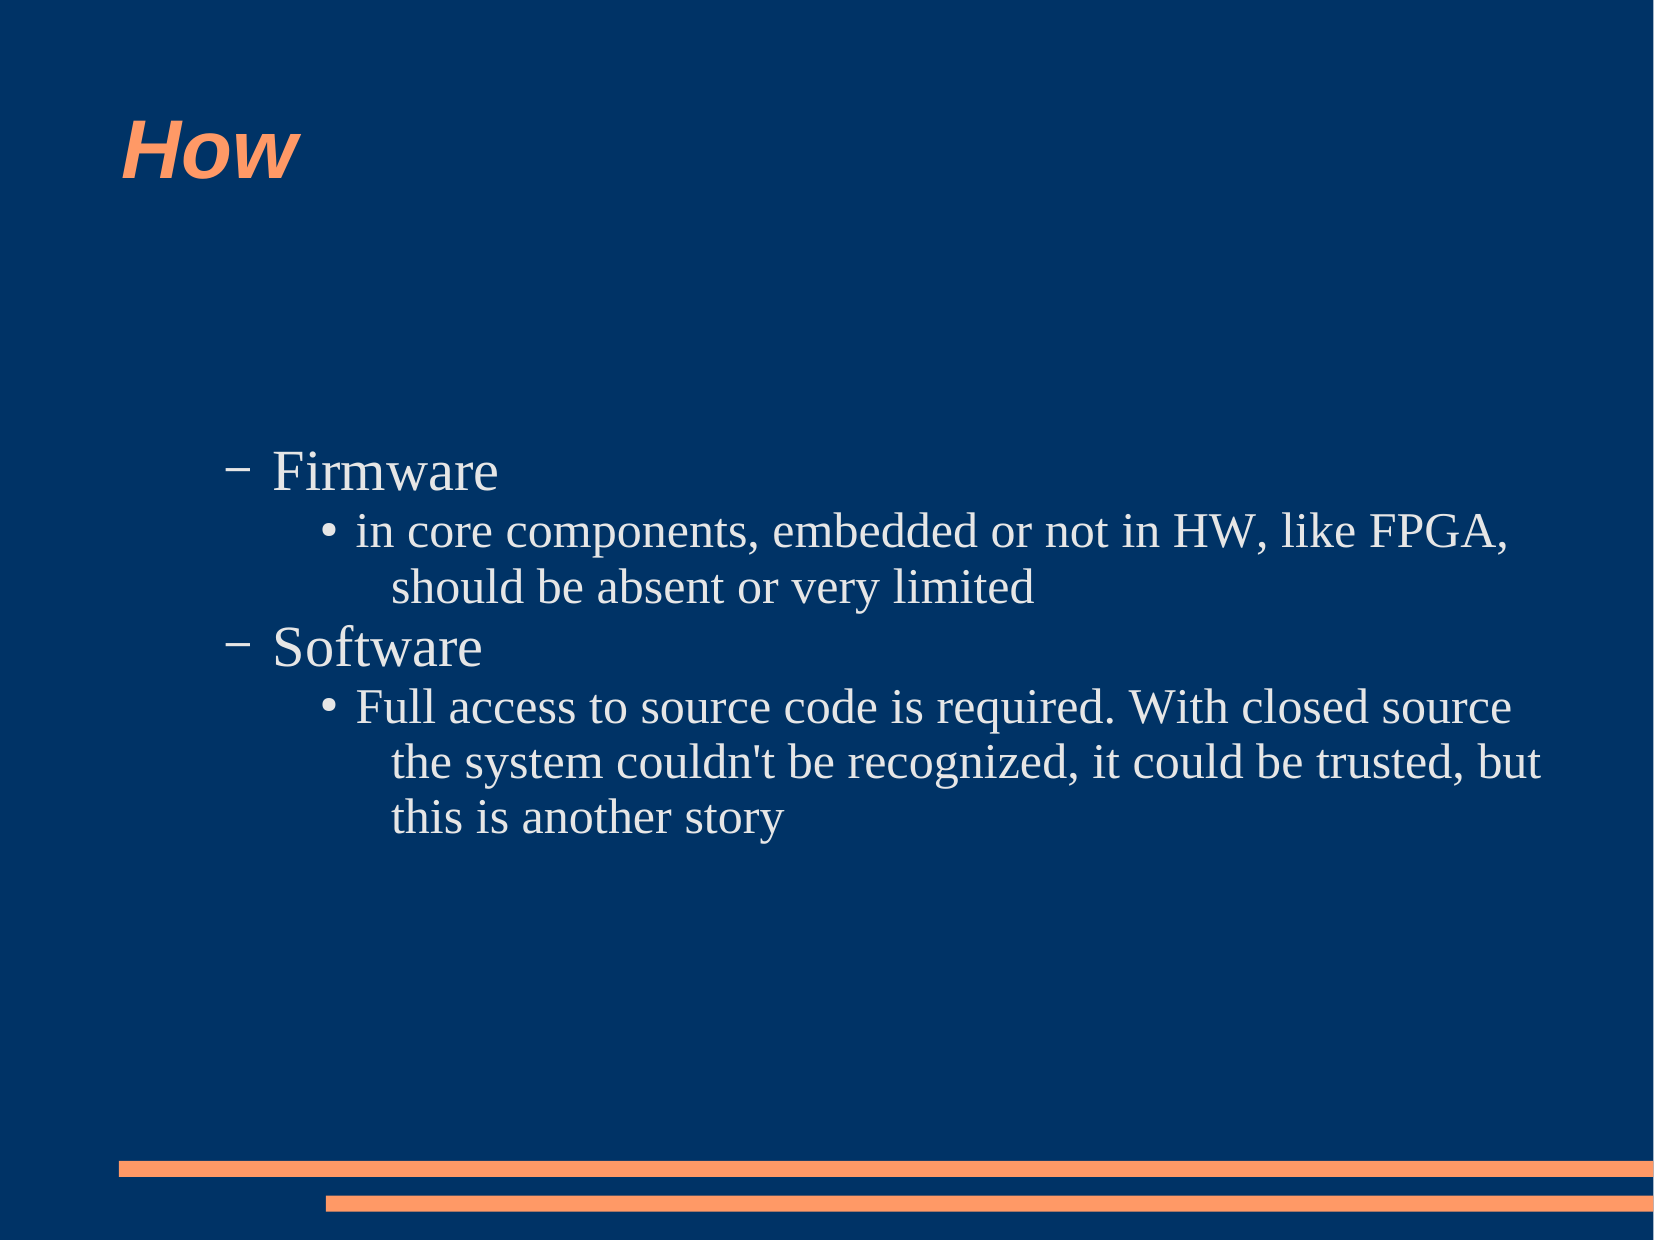

# How
Firmware
in core components, embedded or not in HW, like FPGA, should be absent or very limited
Software
Full access to source code is required. With closed source the system couldn't be recognized, it could be trusted, but this is another story